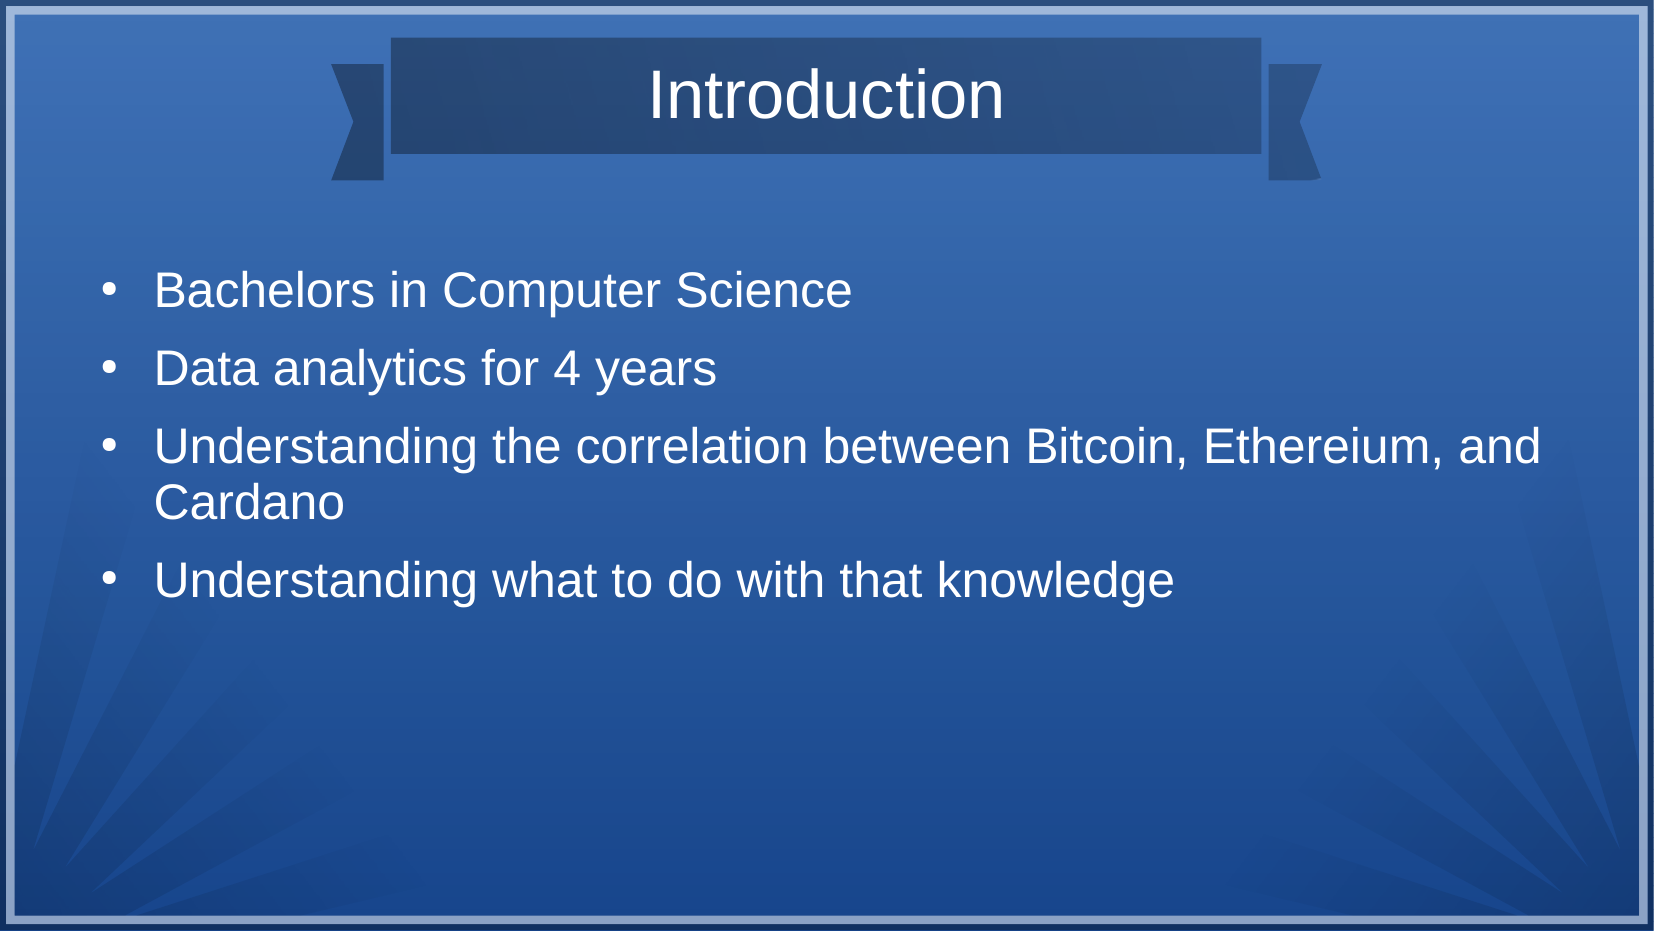

# Introduction
Bachelors in Computer Science
Data analytics for 4 years
Understanding the correlation between Bitcoin, Ethereium, and Cardano
Understanding what to do with that knowledge